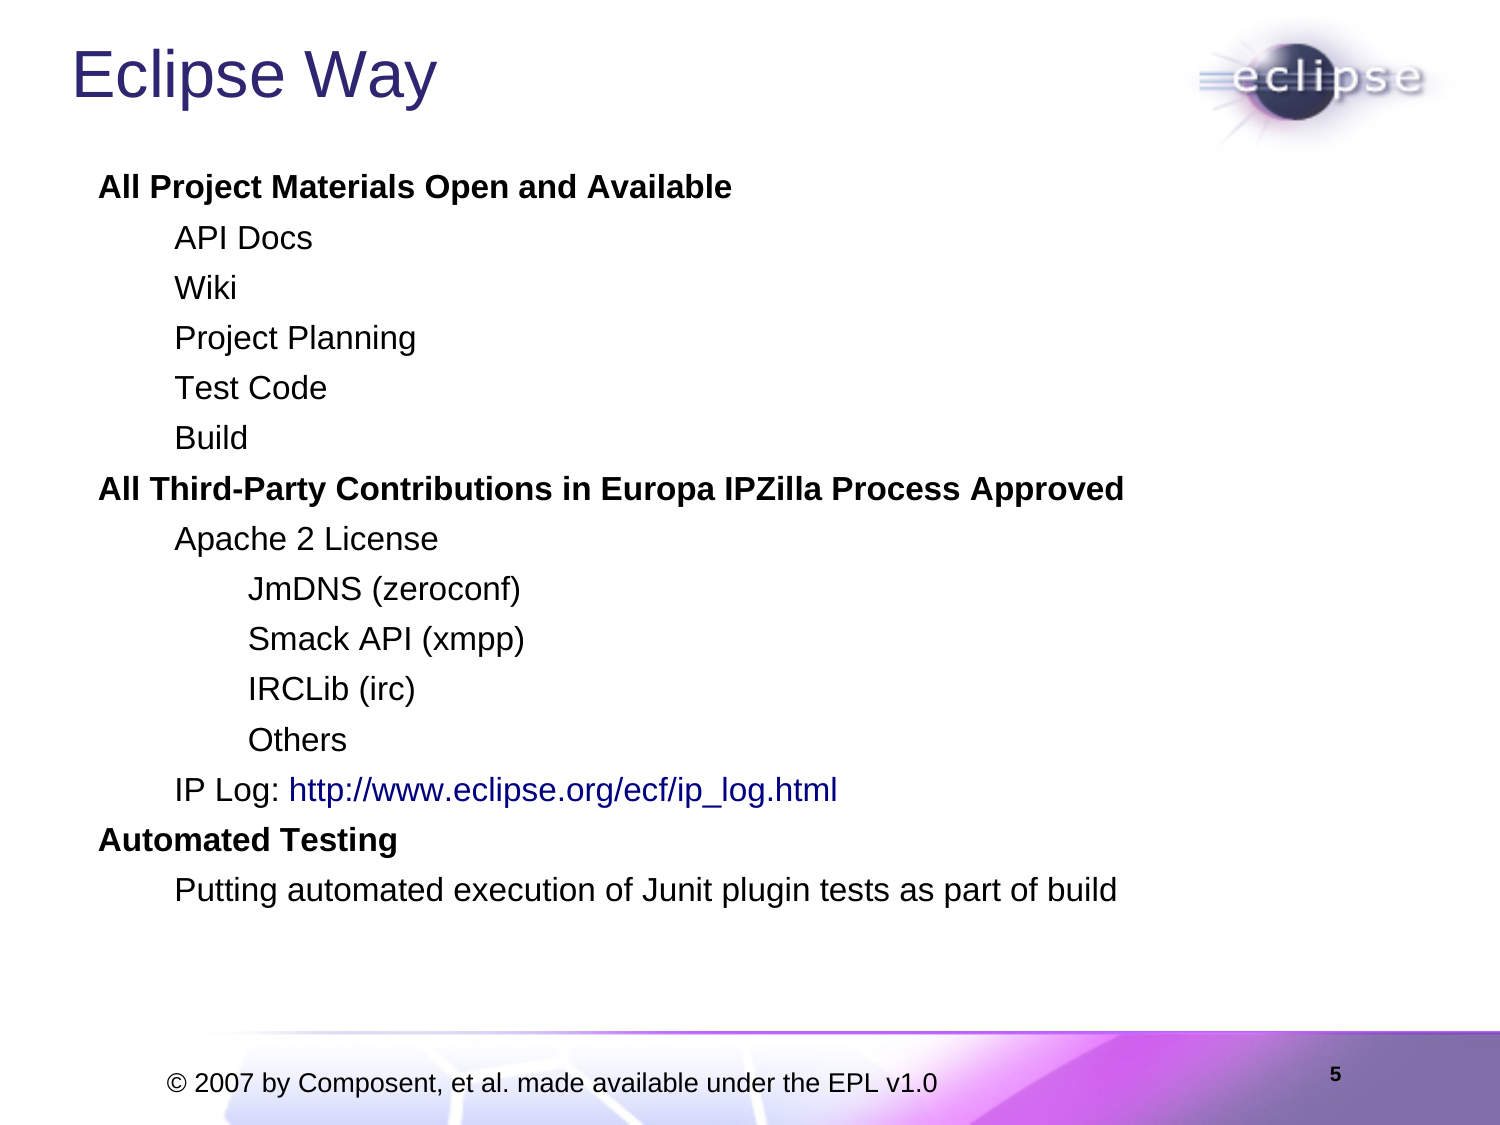

# Eclipse Way
All Project Materials Open and Available
API Docs
Wiki
Project Planning
Test Code
Build
All Third-Party Contributions in Europa IPZilla Process Approved
Apache 2 License
JmDNS (zeroconf)
Smack API (xmpp)
IRCLib (irc)
Others
IP Log: http://www.eclipse.org/ecf/ip_log.html
Automated Testing
Putting automated execution of Junit plugin tests as part of build
5